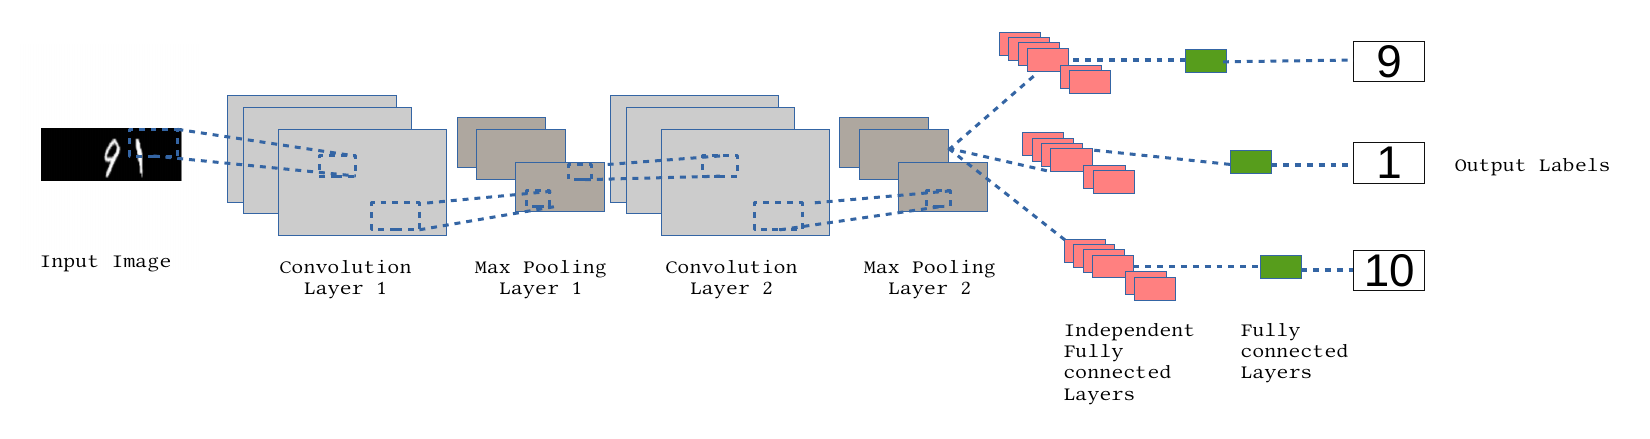

9
1
Output Labels
Input Image
Convolution
 Layer 1
Max Pooling
 Layer 1
Convolution
 Layer 2
Max Pooling
 Layer 2
10
Fully connected
Layers
Independent Fully connected
Layers